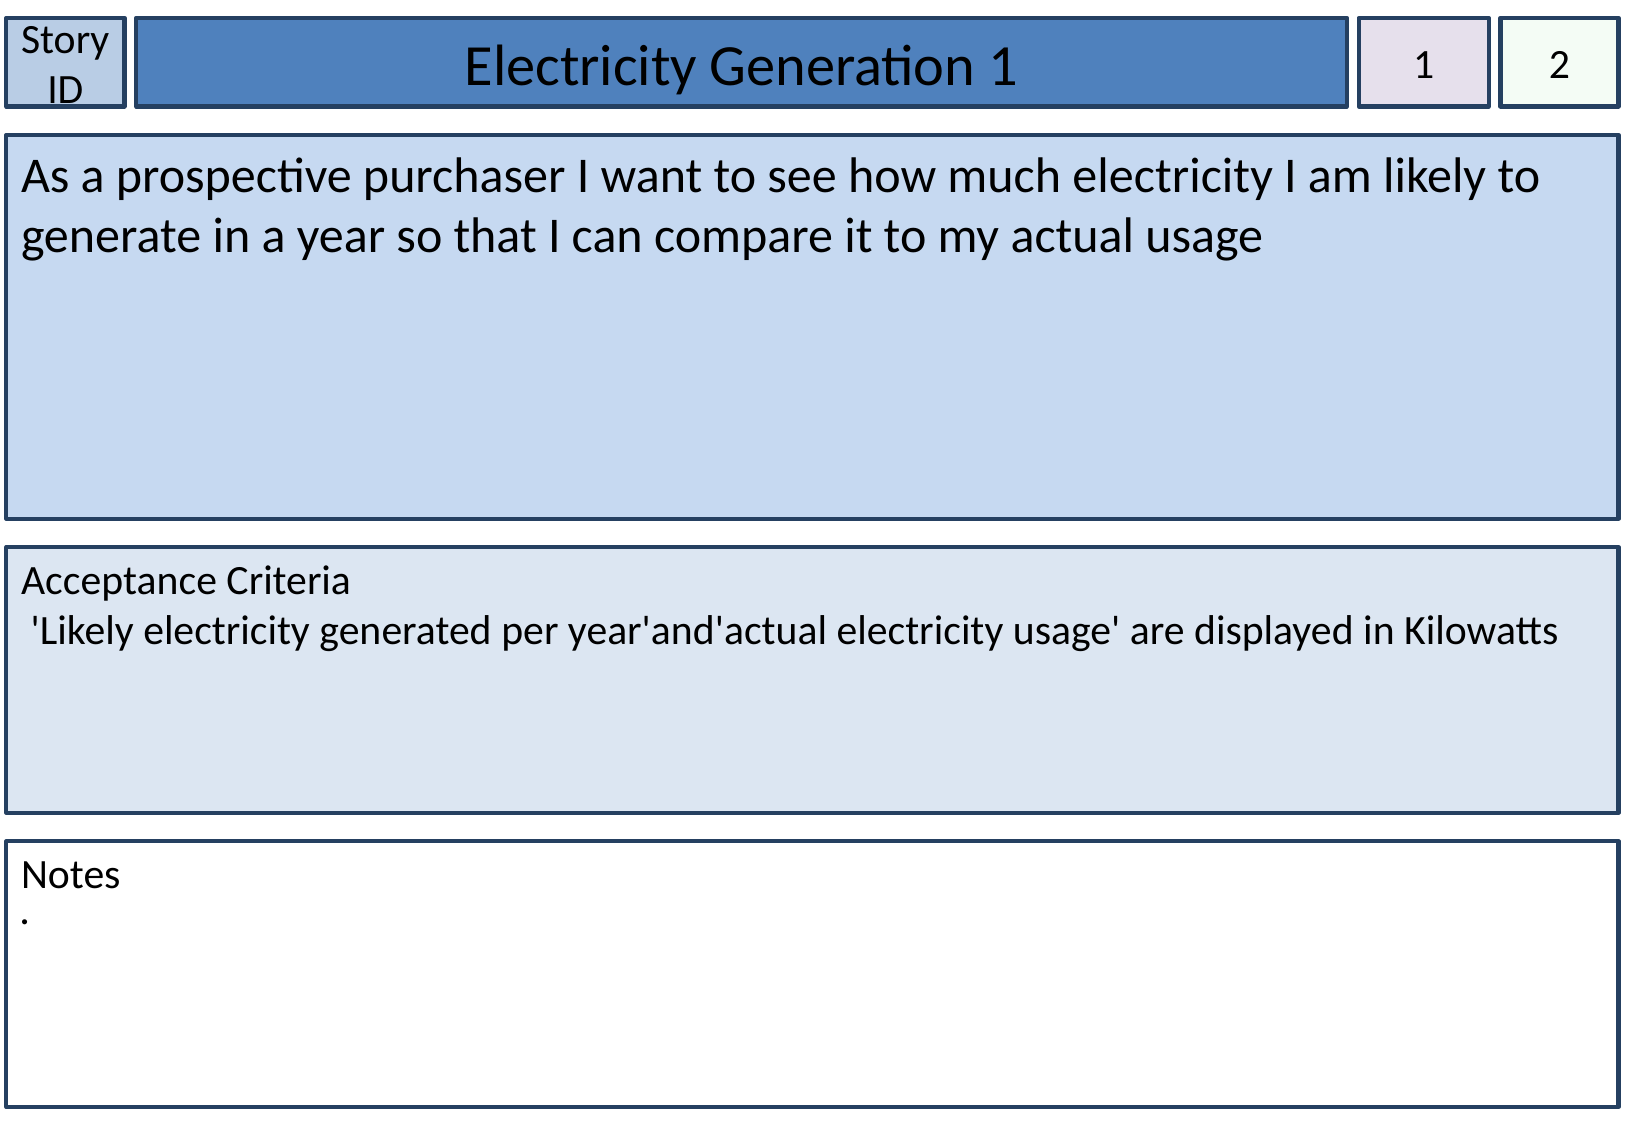

Story ID
Electricity Generation 1
1
2
As a prospective purchaser I want to see how much electricity I am likely to generate in a year so that I can compare it to my actual usage
Acceptance Criteria
 'Likely electricity generated per year'and'actual electricity usage' are displayed in Kilowatts
Notes